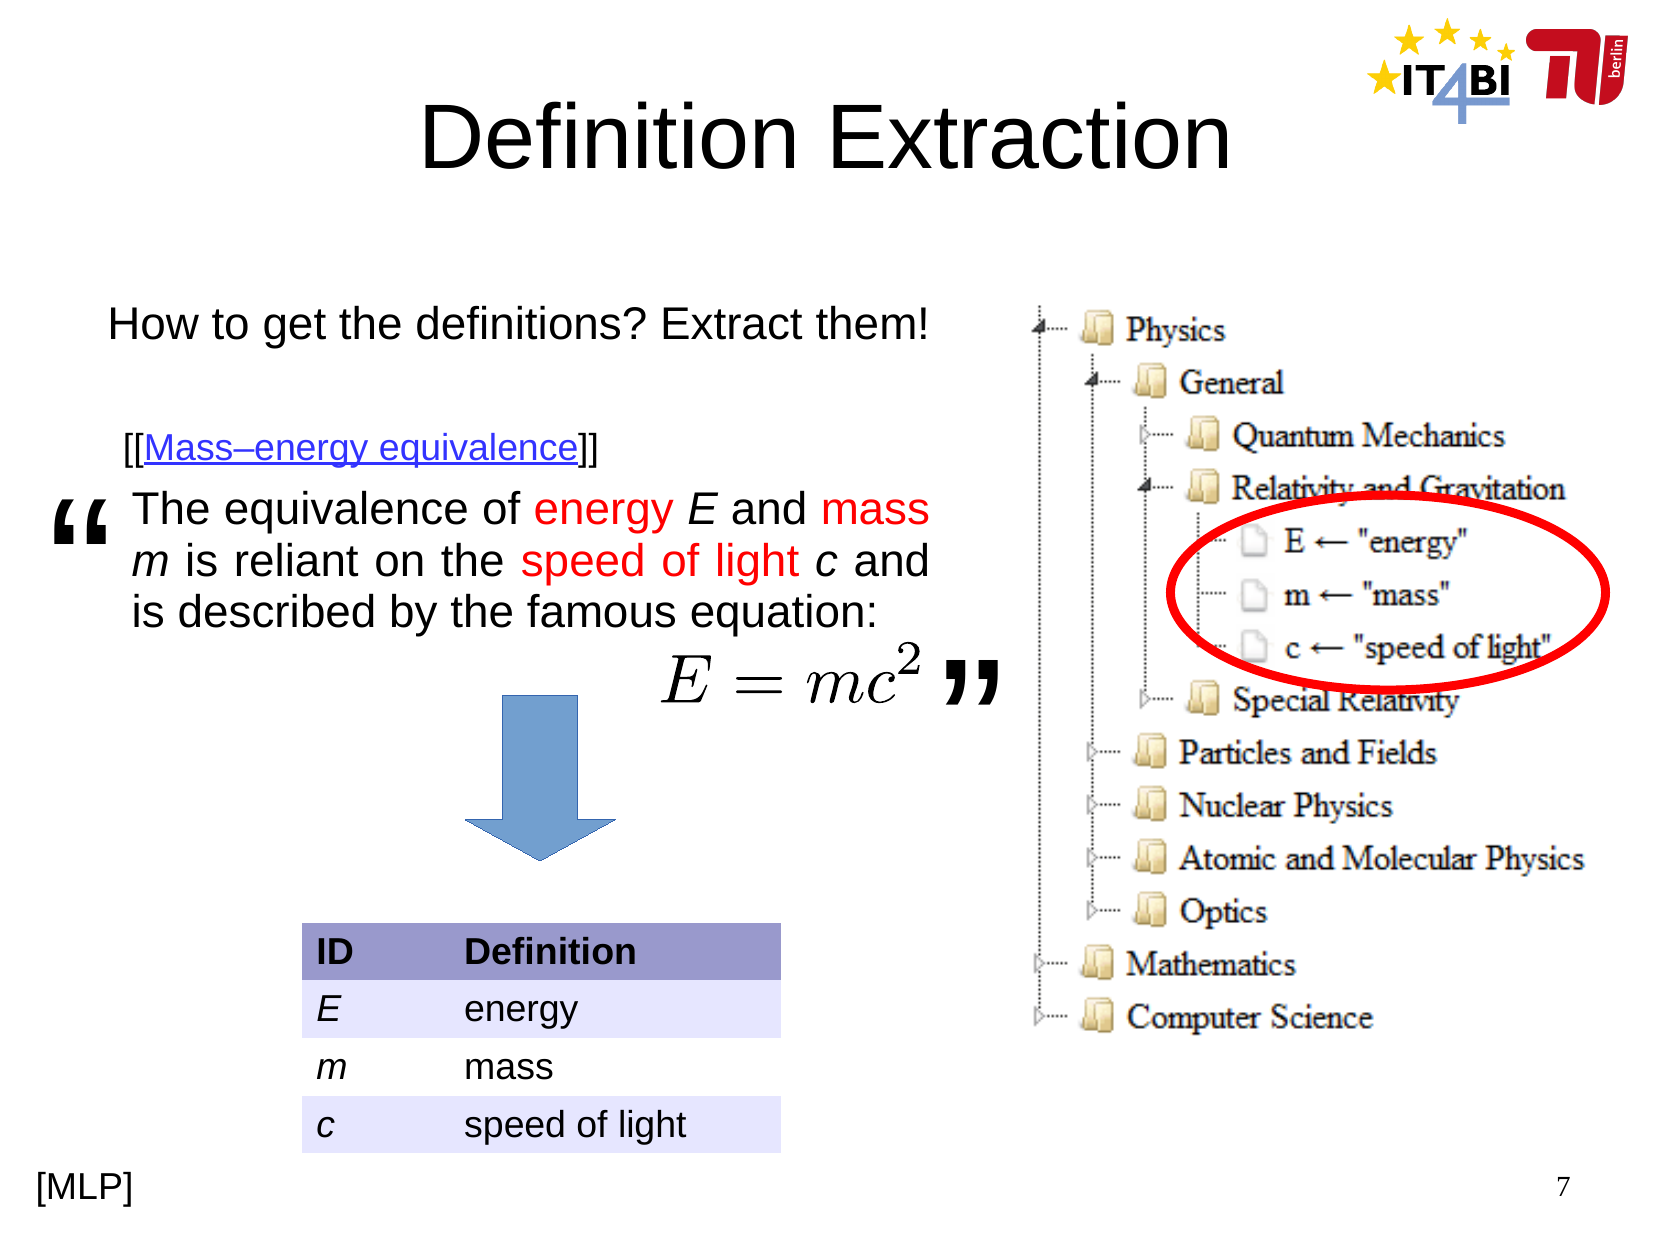

# Definition Extraction
How to get the definitions? Extract them!
[[Mass–energy equivalence]]
“
The equivalence of energy E and mass m is reliant on the speed of light c and is described by the famous equation:
“
| ID | Definition |
| --- | --- |
| E | energy |
| m | mass |
| c | speed of light |
[MLP]
7